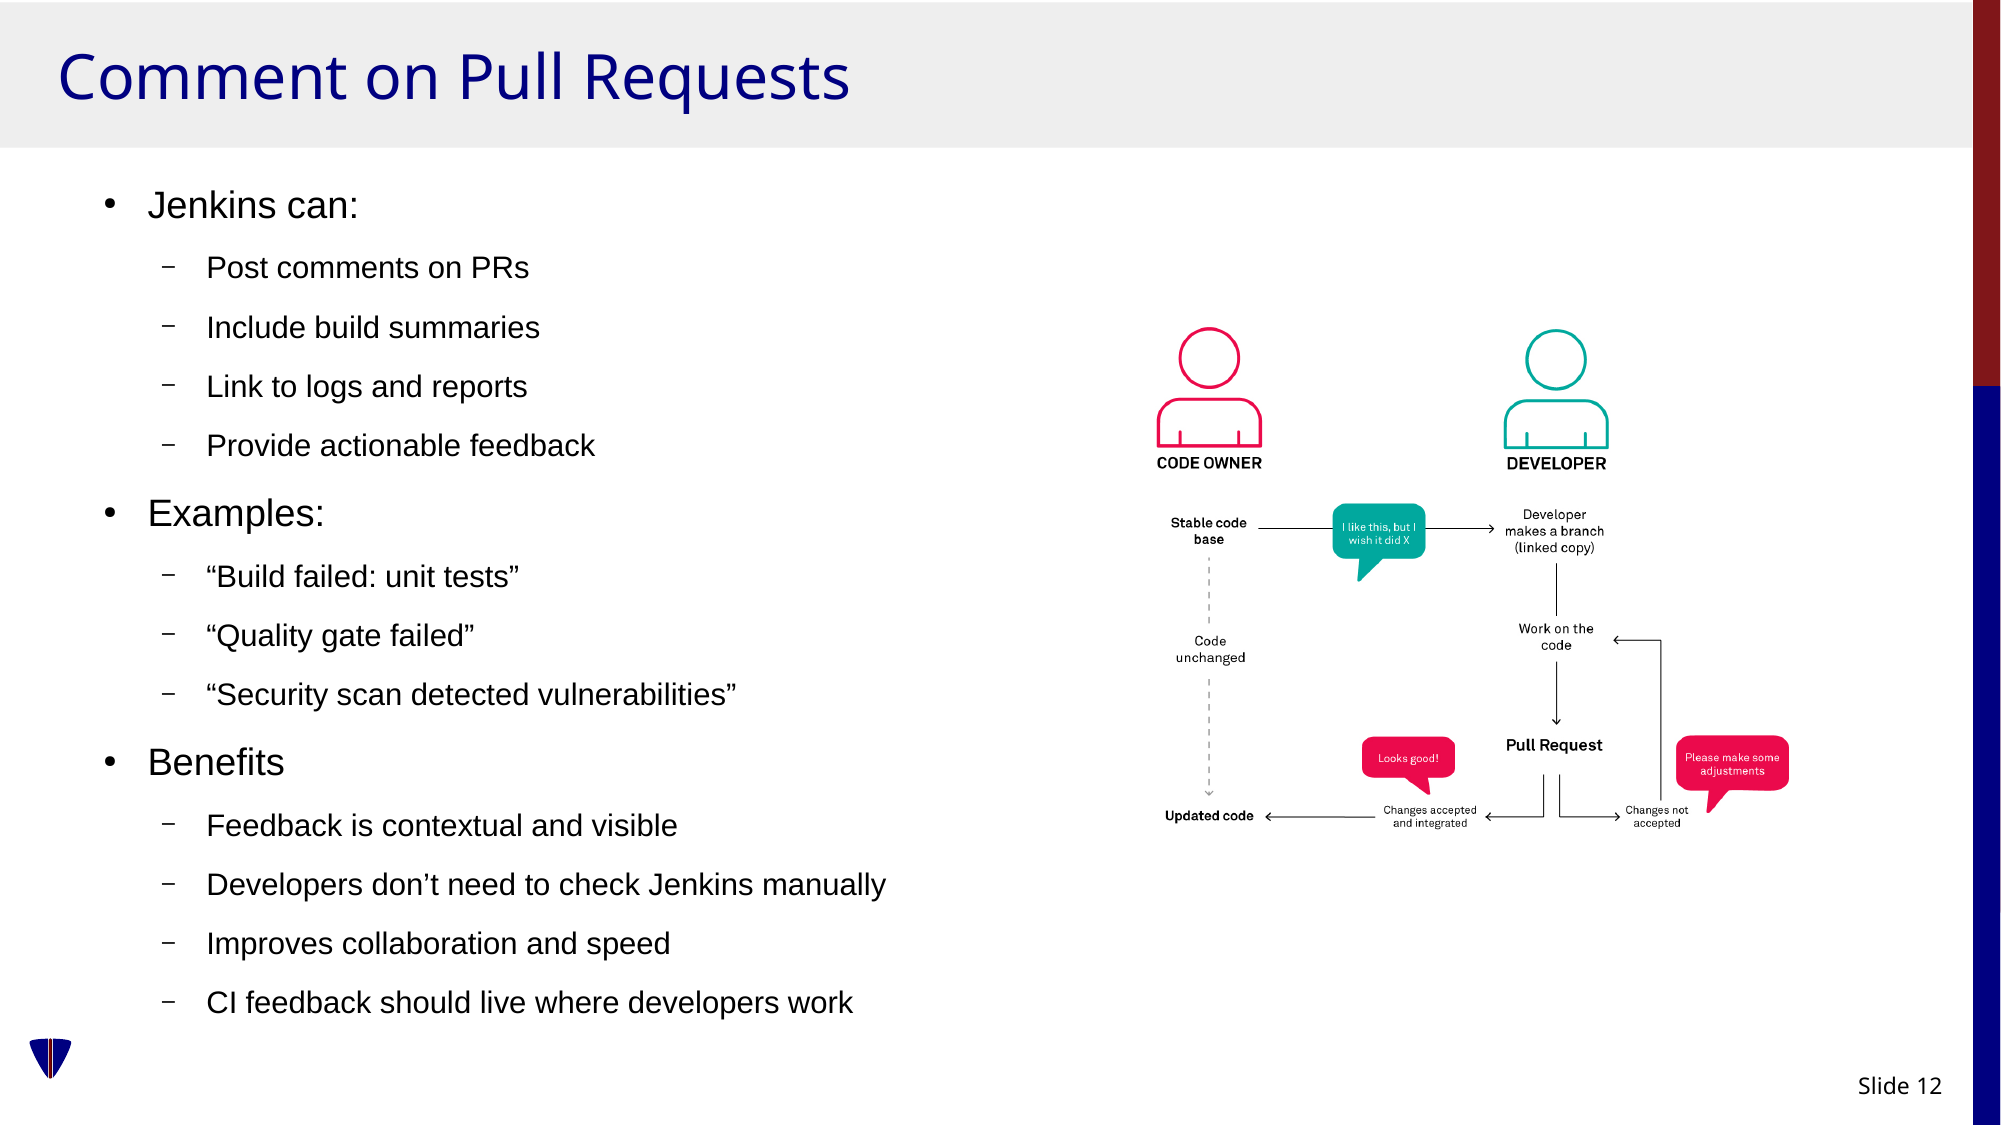

# Comment on Pull Requests
Jenkins can:
Post comments on PRs
Include build summaries
Link to logs and reports
Provide actionable feedback
Examples:
“Build failed: unit tests”
“Quality gate failed”
“Security scan detected vulnerabilities”
Benefits
Feedback is contextual and visible
Developers don’t need to check Jenkins manually
Improves collaboration and speed
CI feedback should live where developers work